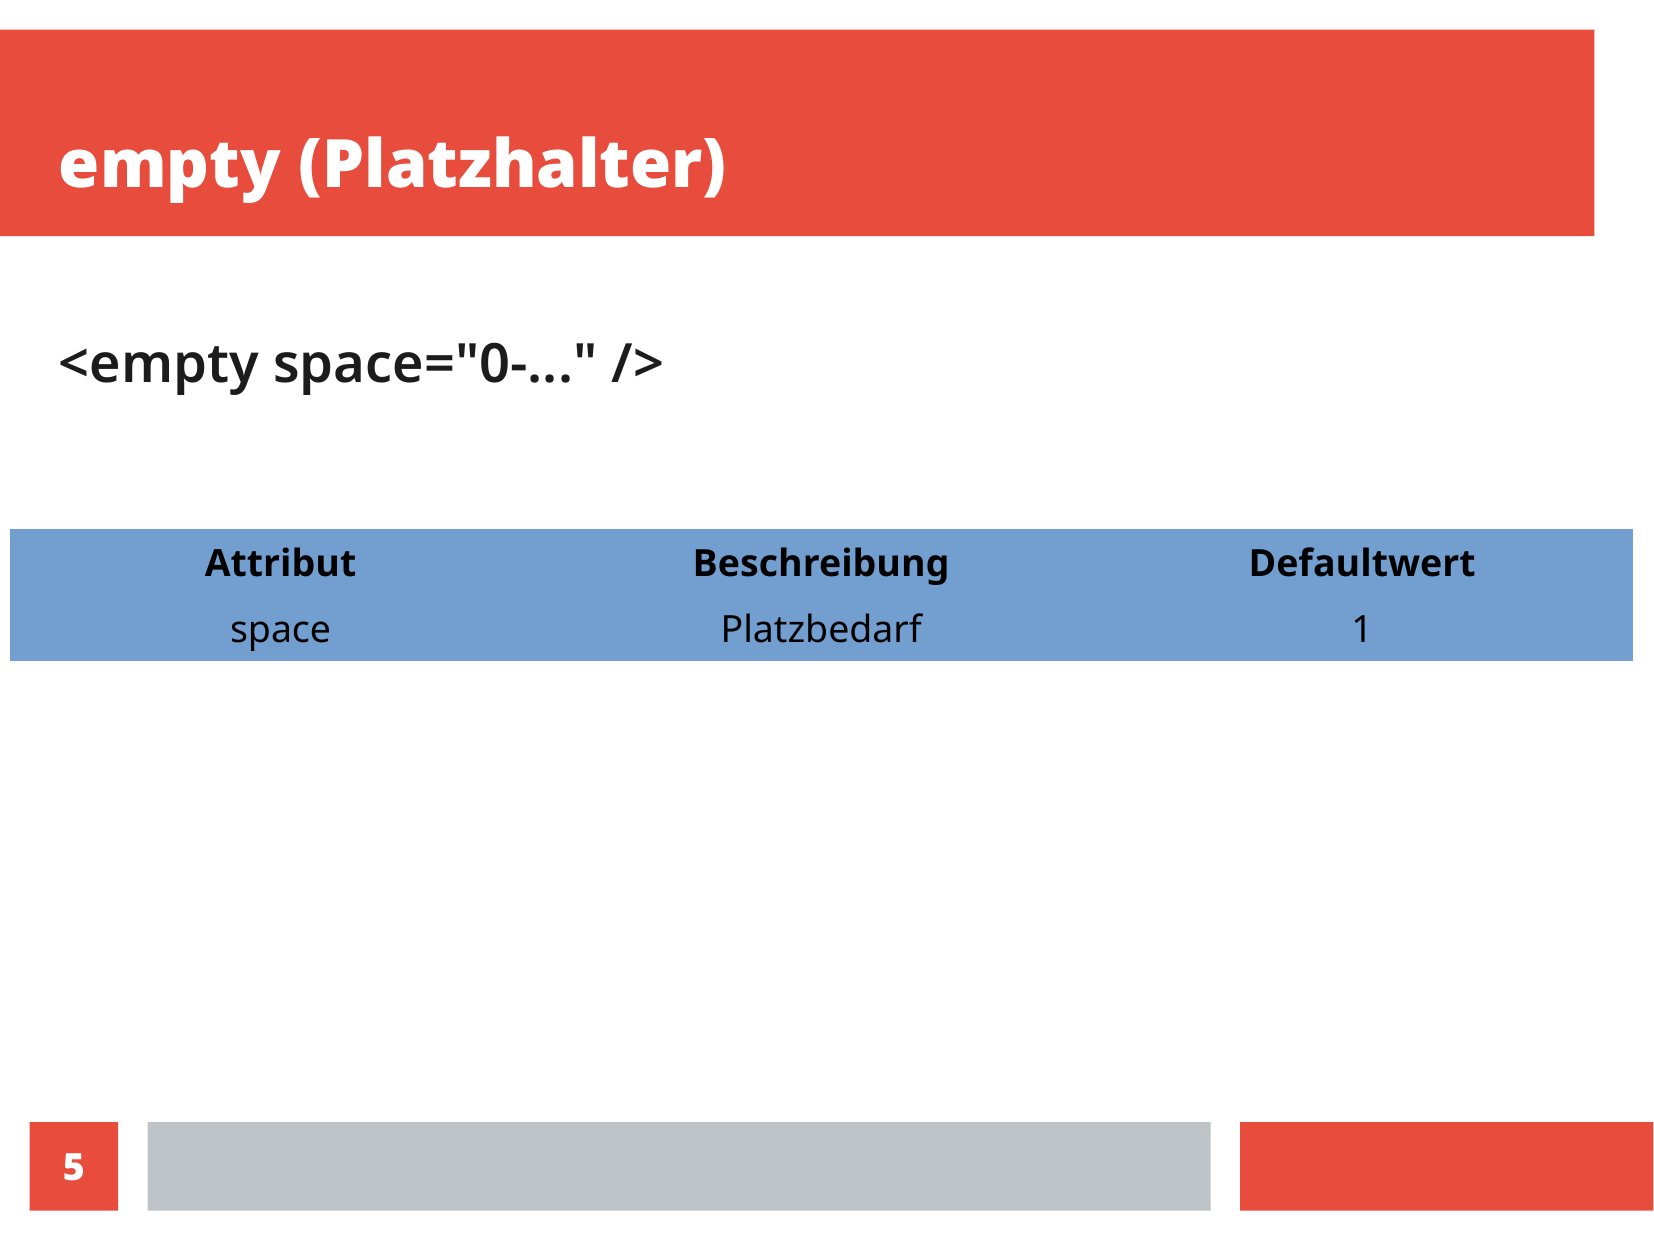

# empty (Platzhalter)
<empty space="0-..." />
| Attribut | Beschreibung | Defaultwert |
| --- | --- | --- |
| space | Platzbedarf | 1 |
5